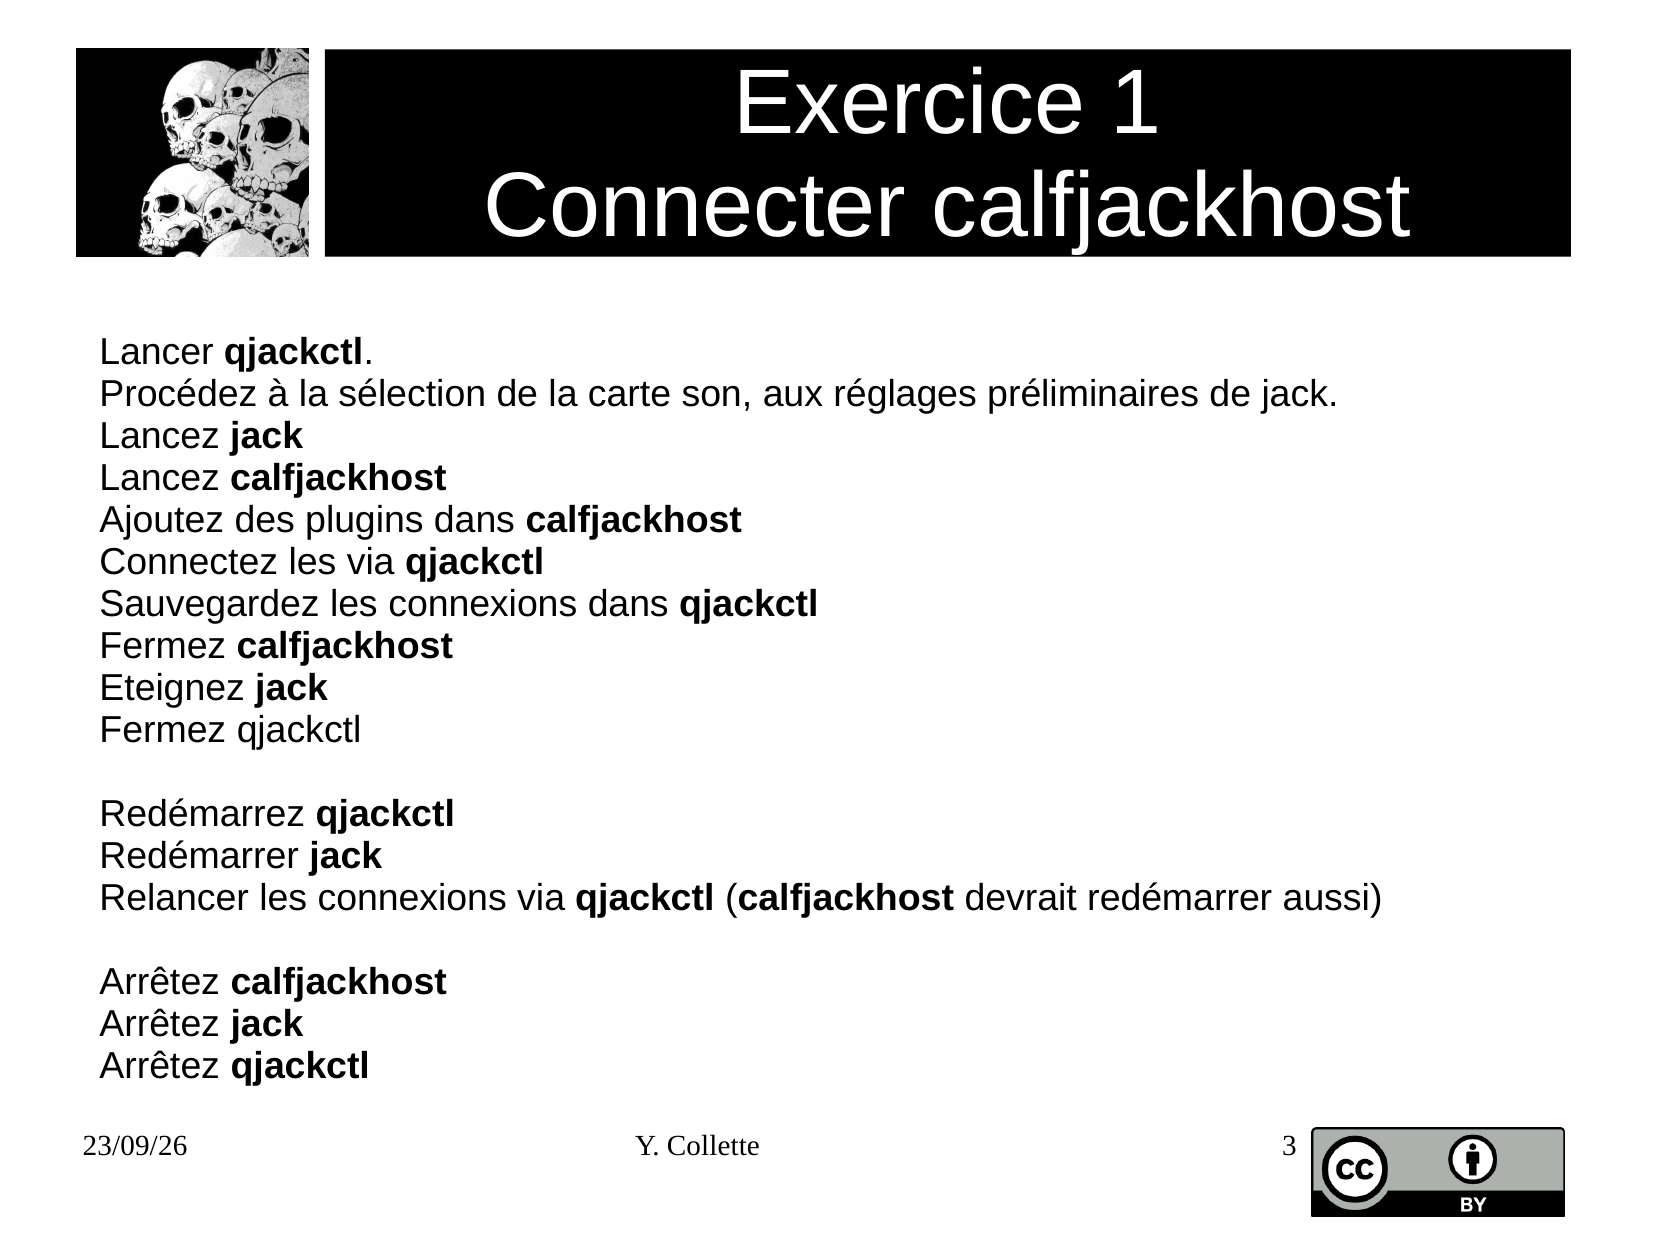

# Exercice 1 Connecter calfjackhost
Lancer qjackctl.
Procédez à la sélection de la carte son, aux réglages préliminaires de jack.
Lancez jack
Lancez calfjackhost
Ajoutez des plugins dans calfjackhost
Connectez les via qjackctl
Sauvegardez les connexions dans qjackctl
Fermez calfjackhost
Eteignez jack
Fermez qjackctl
Redémarrez qjackctl
Redémarrer jack
Relancer les connexions via qjackctl (calfjackhost devrait redémarrer aussi)
Arrêtez calfjackhost
Arrêtez jack
Arrêtez qjackctl
Y. Collette
3